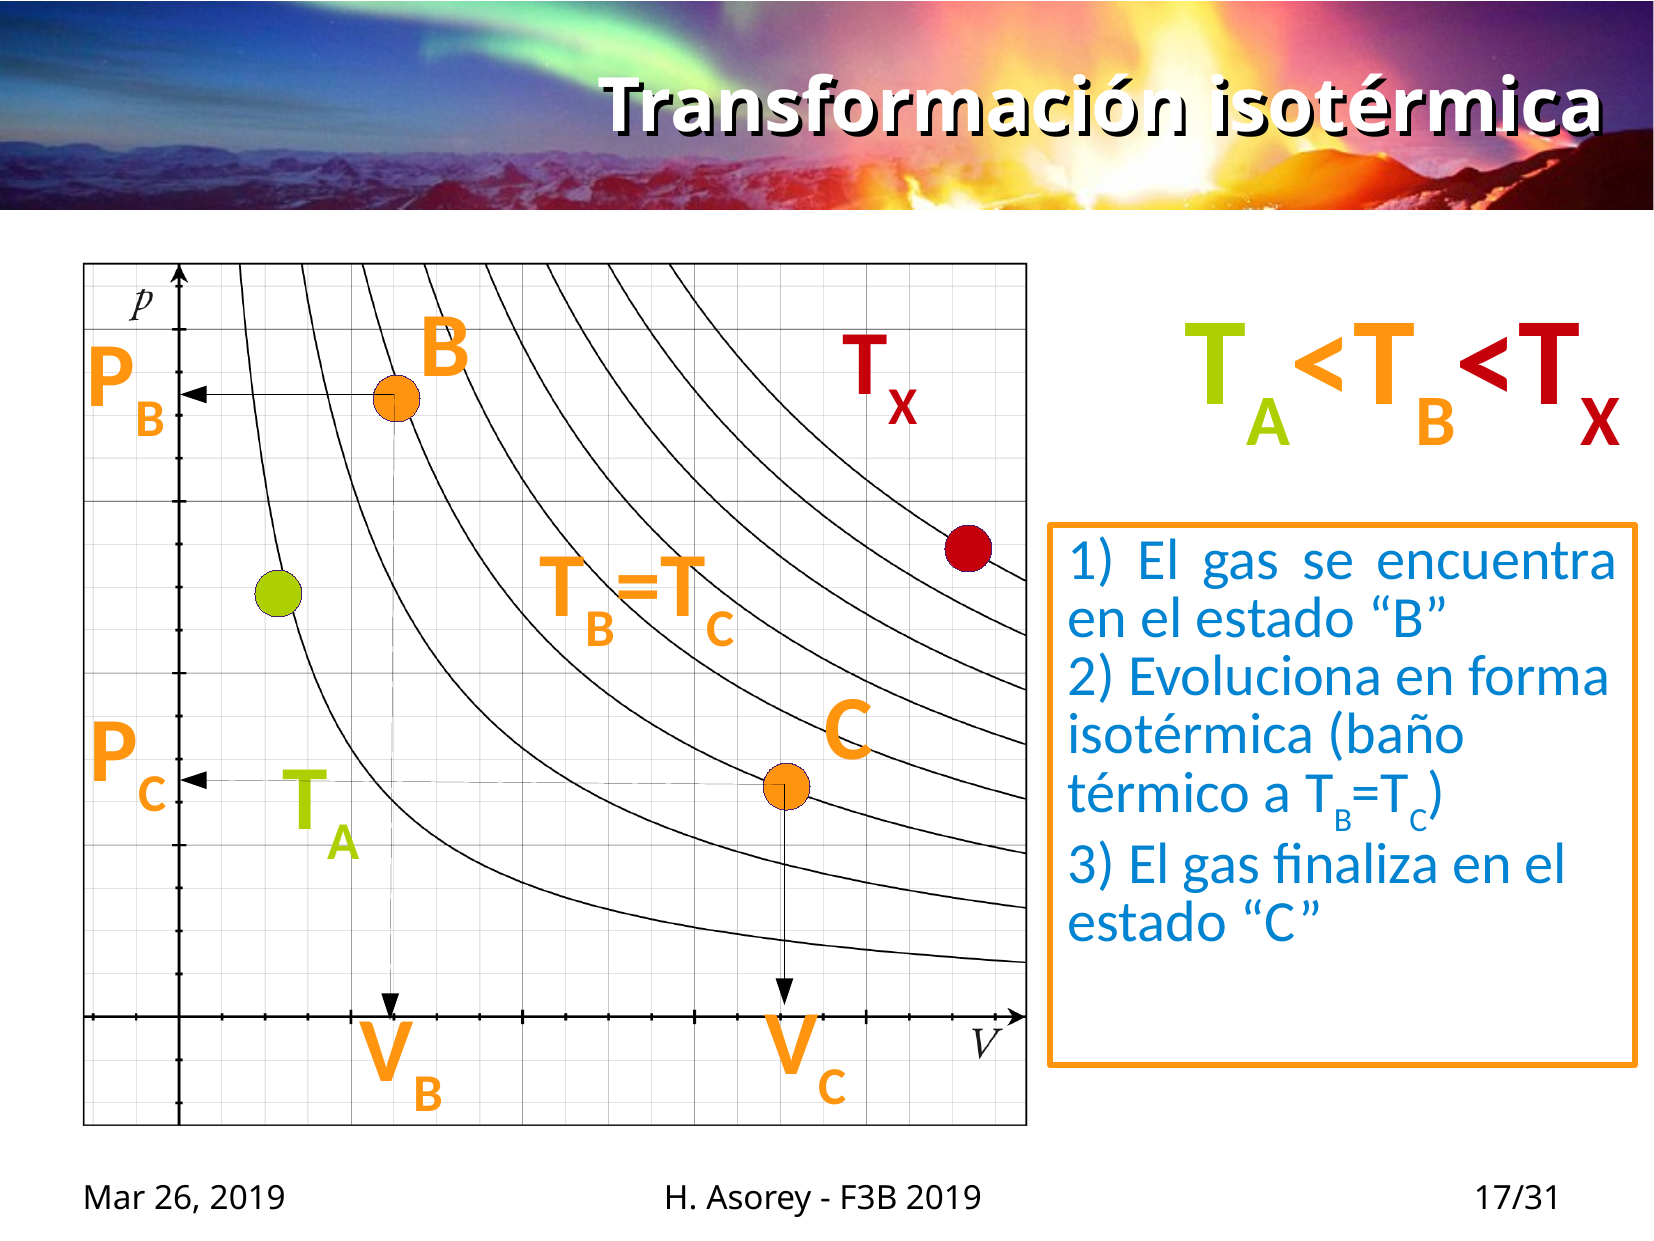

# Transformación isotérmica
B
TA<TB<TX
TX
PB
1) El gas se encuentra en el estado “B”
2) Evoluciona en forma isotérmica (baño térmico a TB=TC)
3) El gas finaliza en el estado “C”
TB=TC
C
PC
TA
VC
VB
Mar 26, 2019
H. Asorey - F3B 2019
17